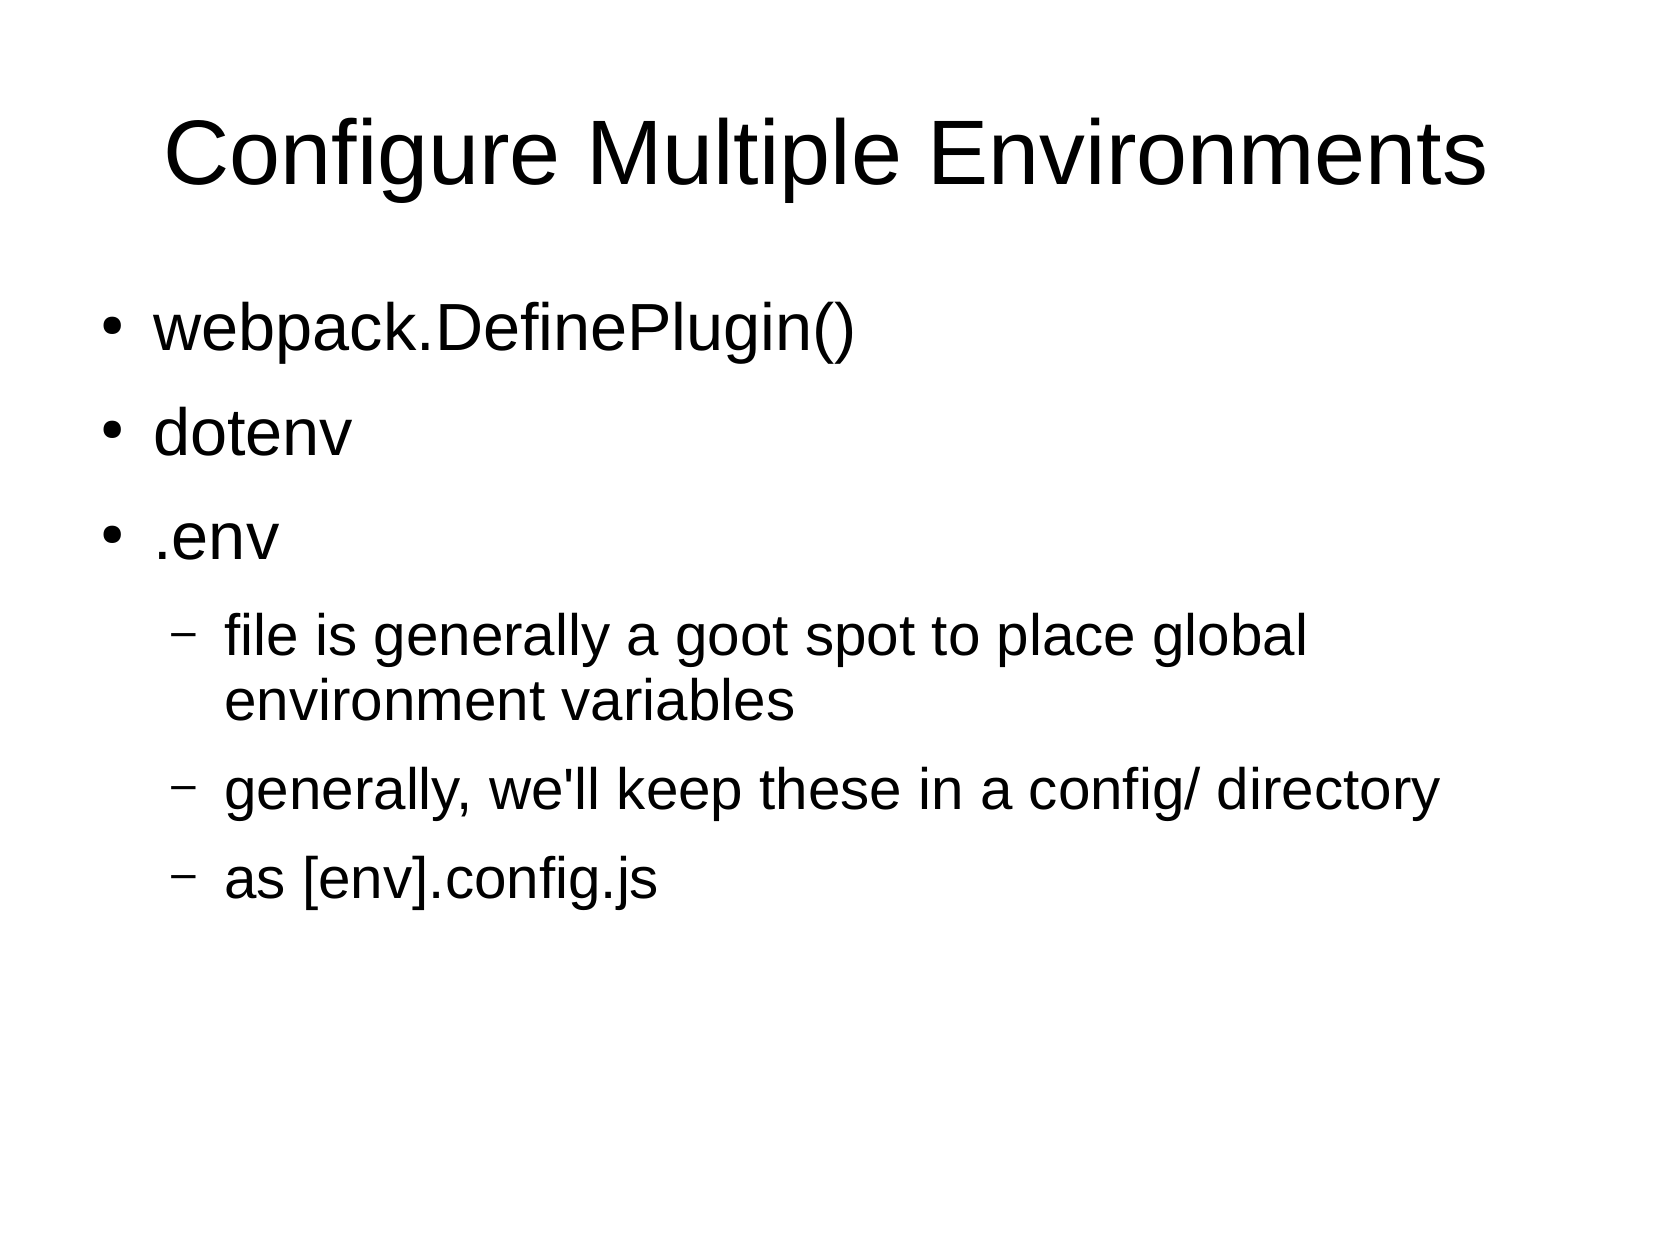

# Configure Multiple Environments
webpack.DefinePlugin()
dotenv
.env
file is generally a goot spot to place global environment variables
generally, we'll keep these in a config/ directory
as [env].config.js